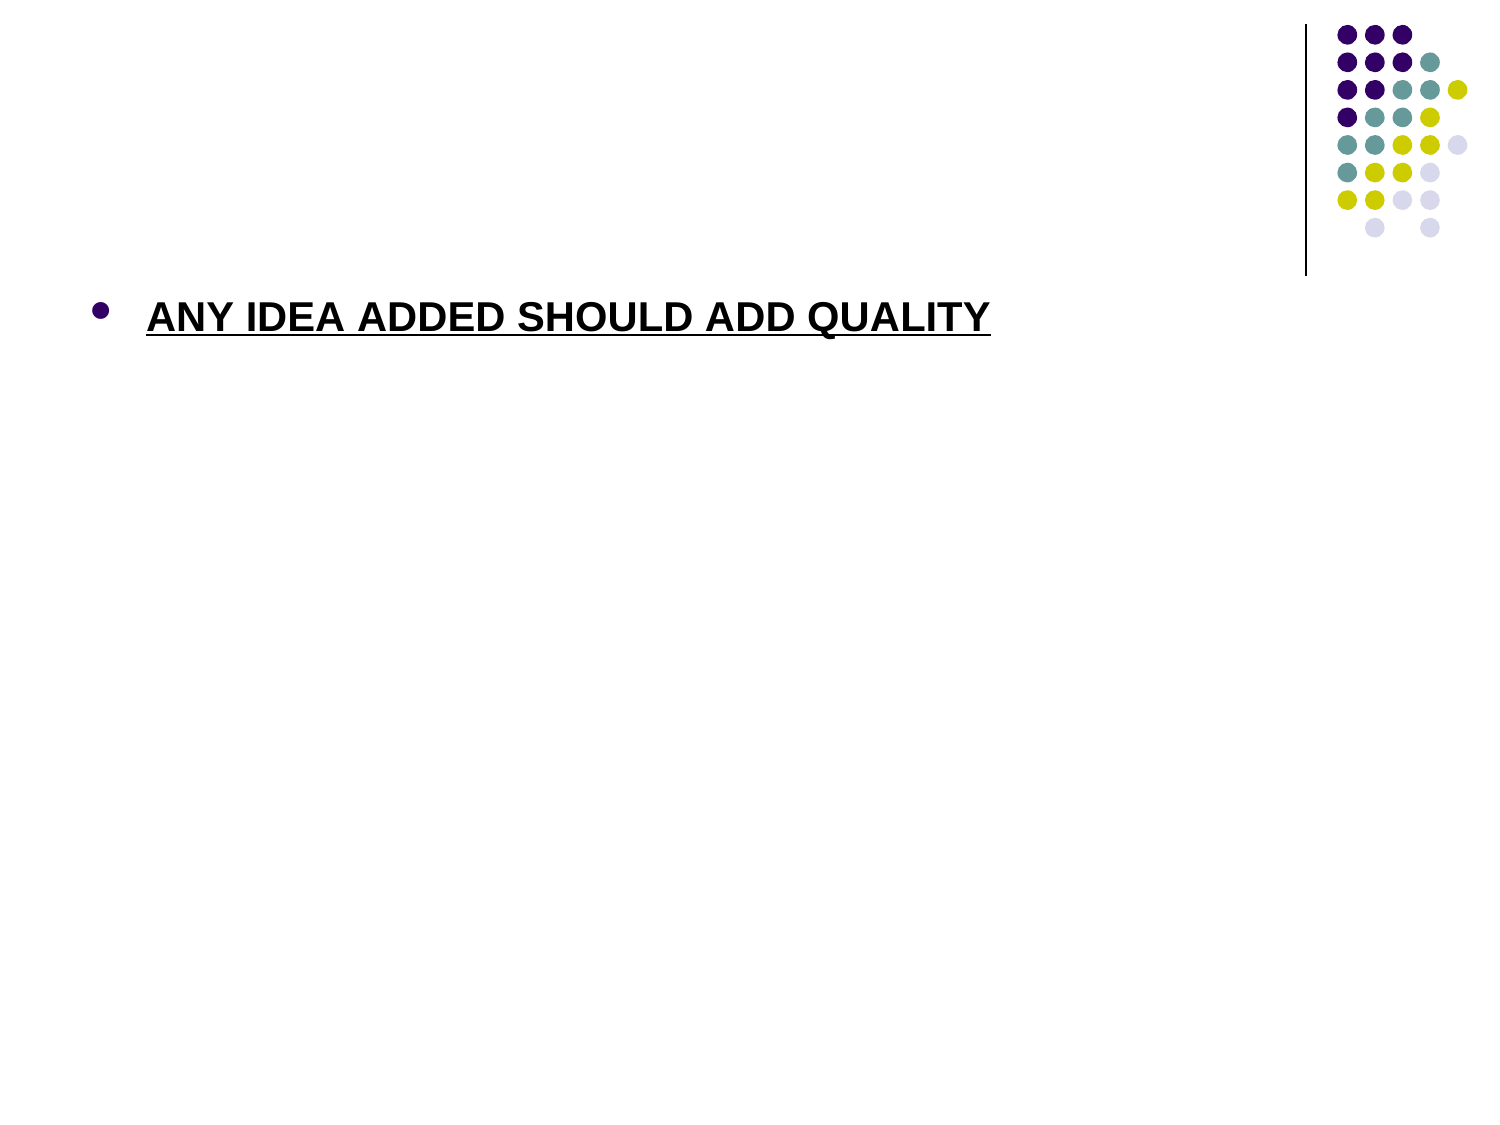

#
ANY IDEA ADDED SHOULD ADD QUALITY